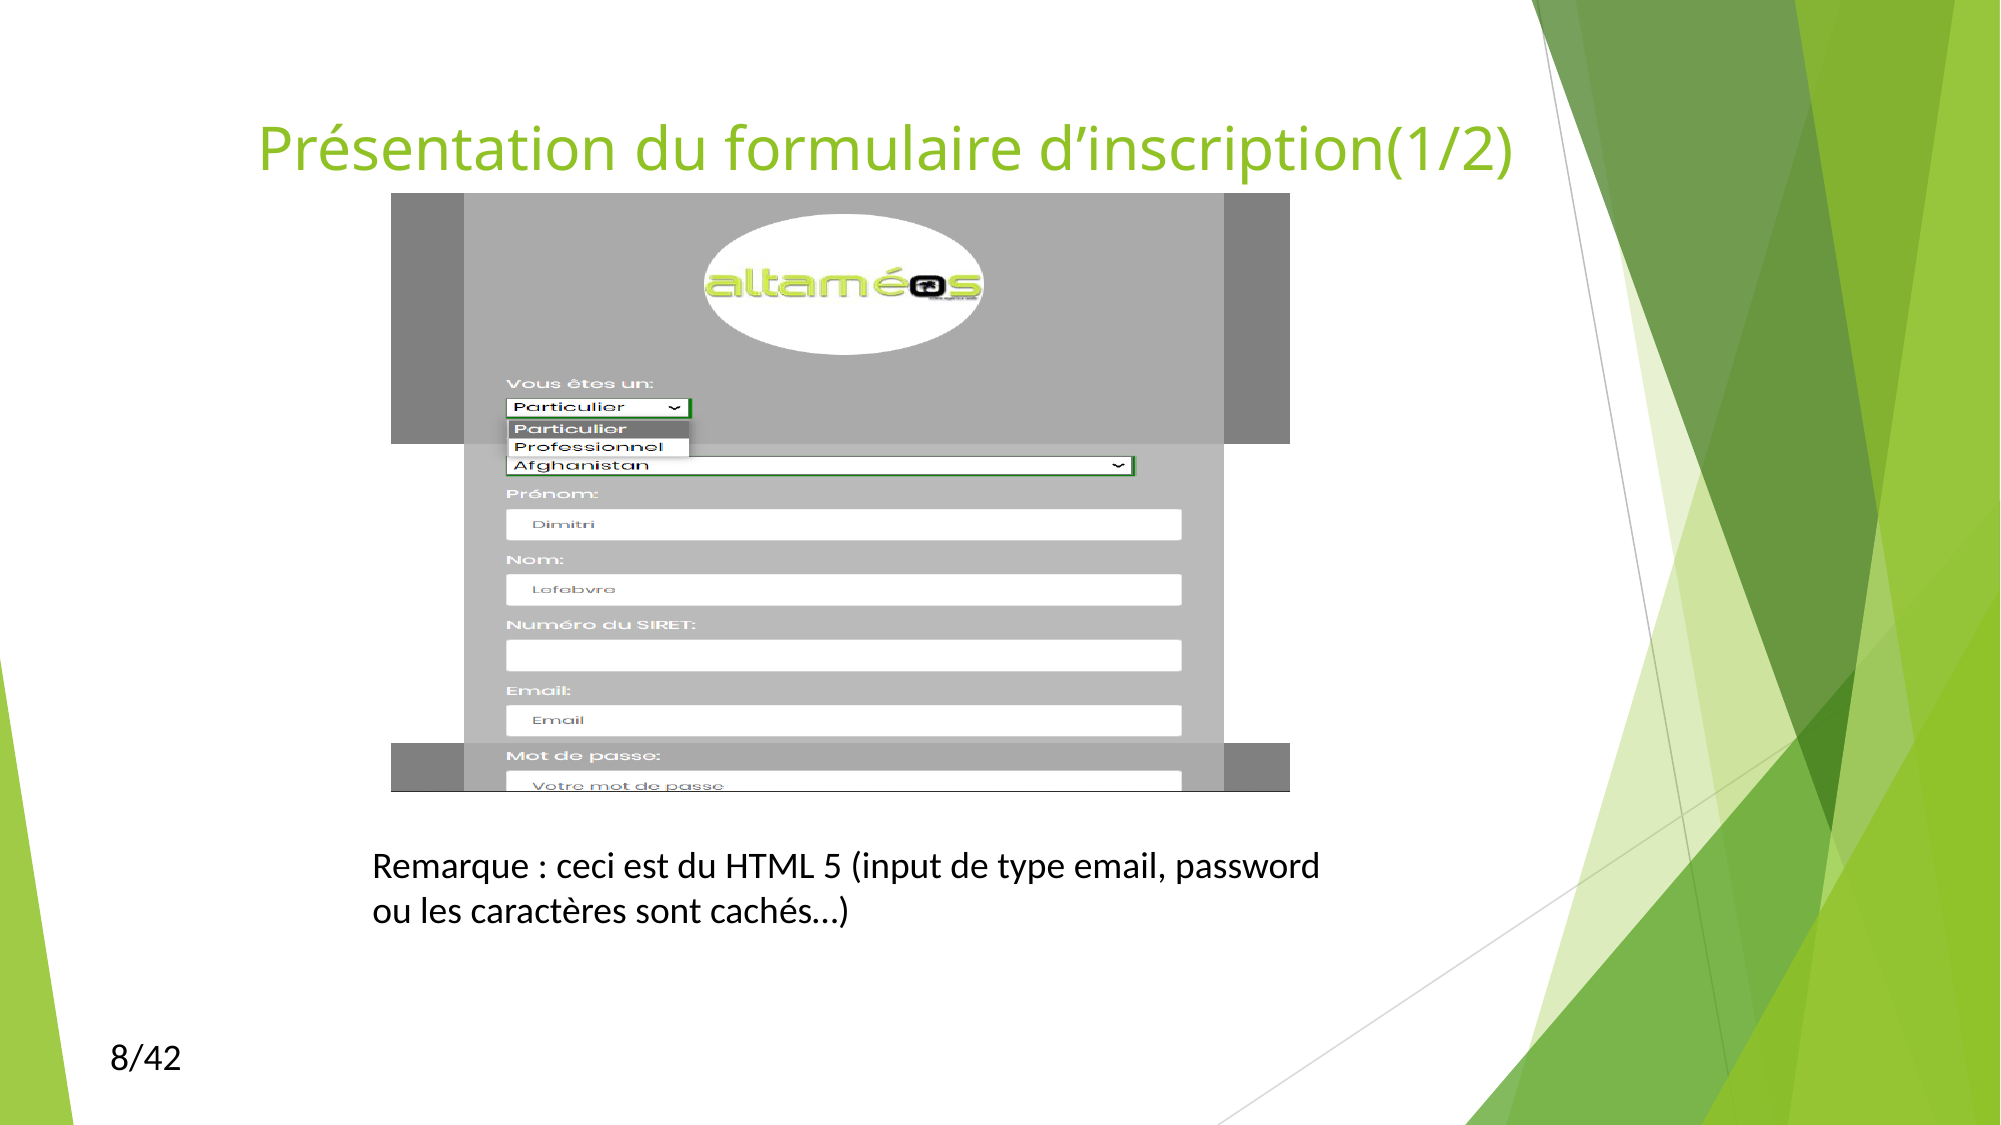

# Présentation du formulaire d’inscription(1/2)
Remarque : ceci est du HTML 5 (input de type email, password ou les caractères sont cachés…)
8/42